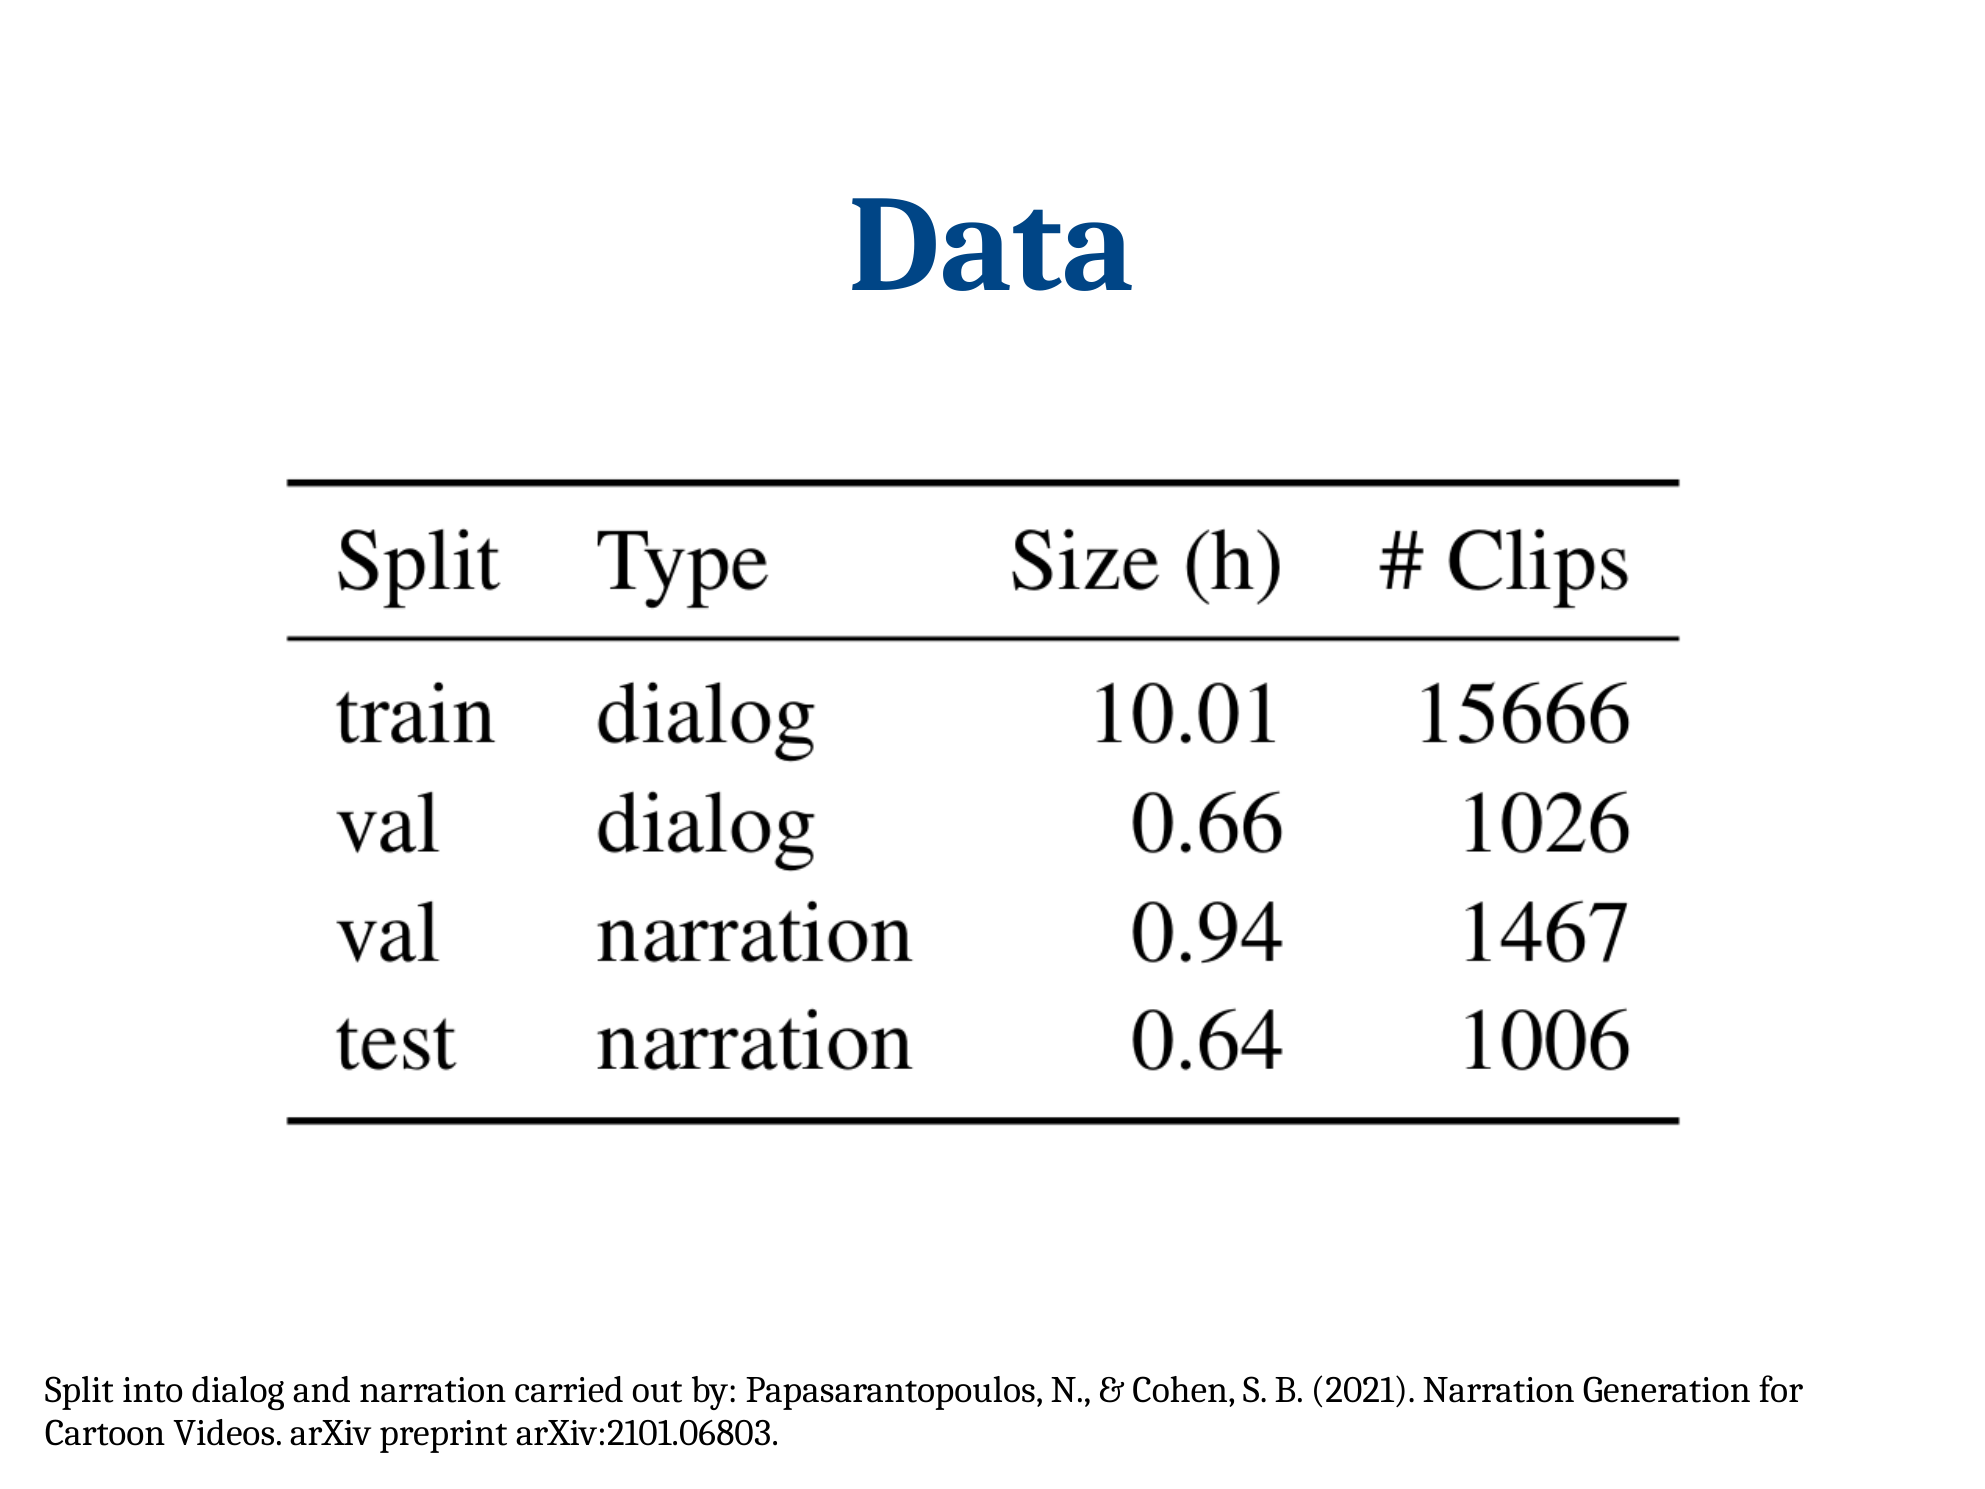

# Data
Split into dialog and narration carried out by: Papasarantopoulos, N., & Cohen, S. B. (2021). Narration Generation for Cartoon Videos. arXiv preprint arXiv:2101.06803.